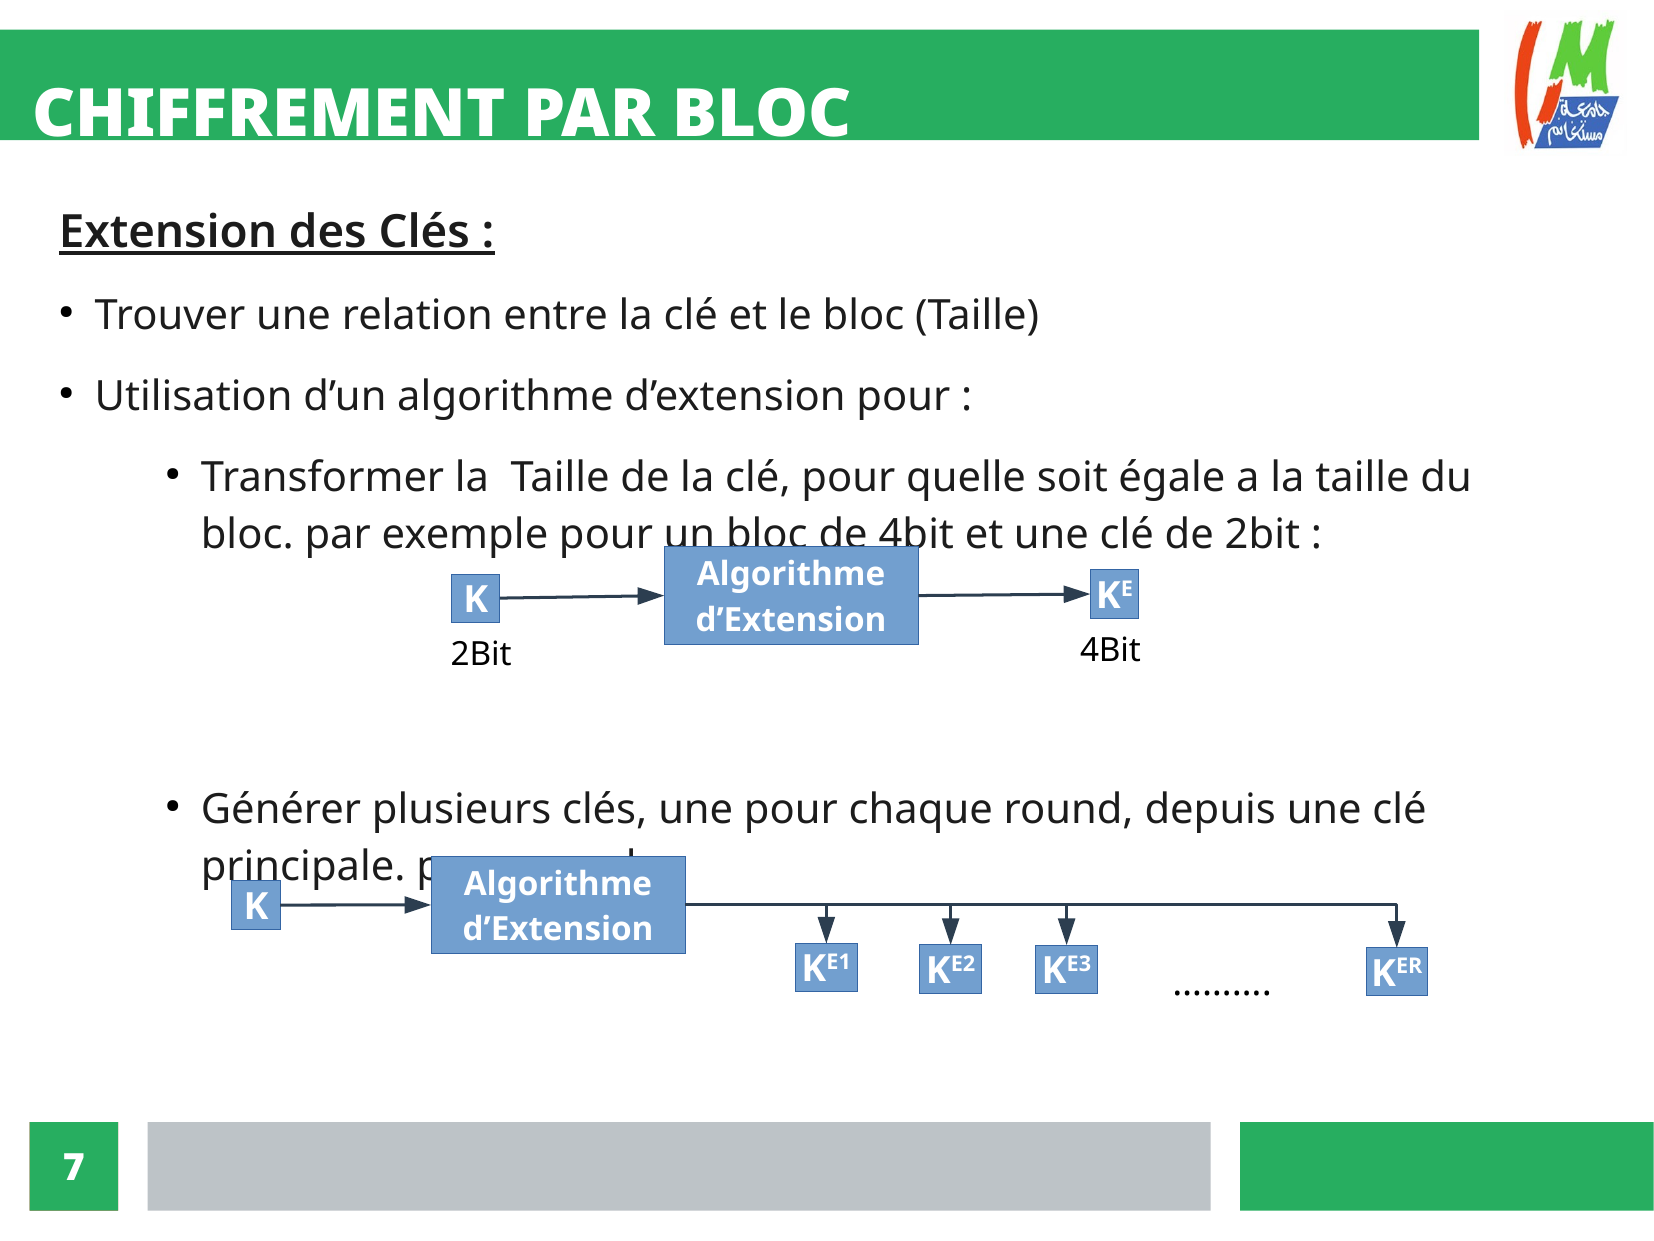

# CHIFFREMENT PAR BLOC
Extension des Clés :
Trouver une relation entre la clé et le bloc (Taille)
Utilisation d’un algorithme d’extension pour :
Transformer la Taille de la clé, pour quelle soit égale a la taille du bloc. par exemple pour un bloc de 4bit et une clé de 2bit :
Générer plusieurs clés, une pour chaque round, depuis une clé principale. par exemple :
 Algorithme
d’Extension
KE
K
4Bit
2Bit
 Algorithme
d’Extension
K
KE1
KE2
KE3
……….
KER
7